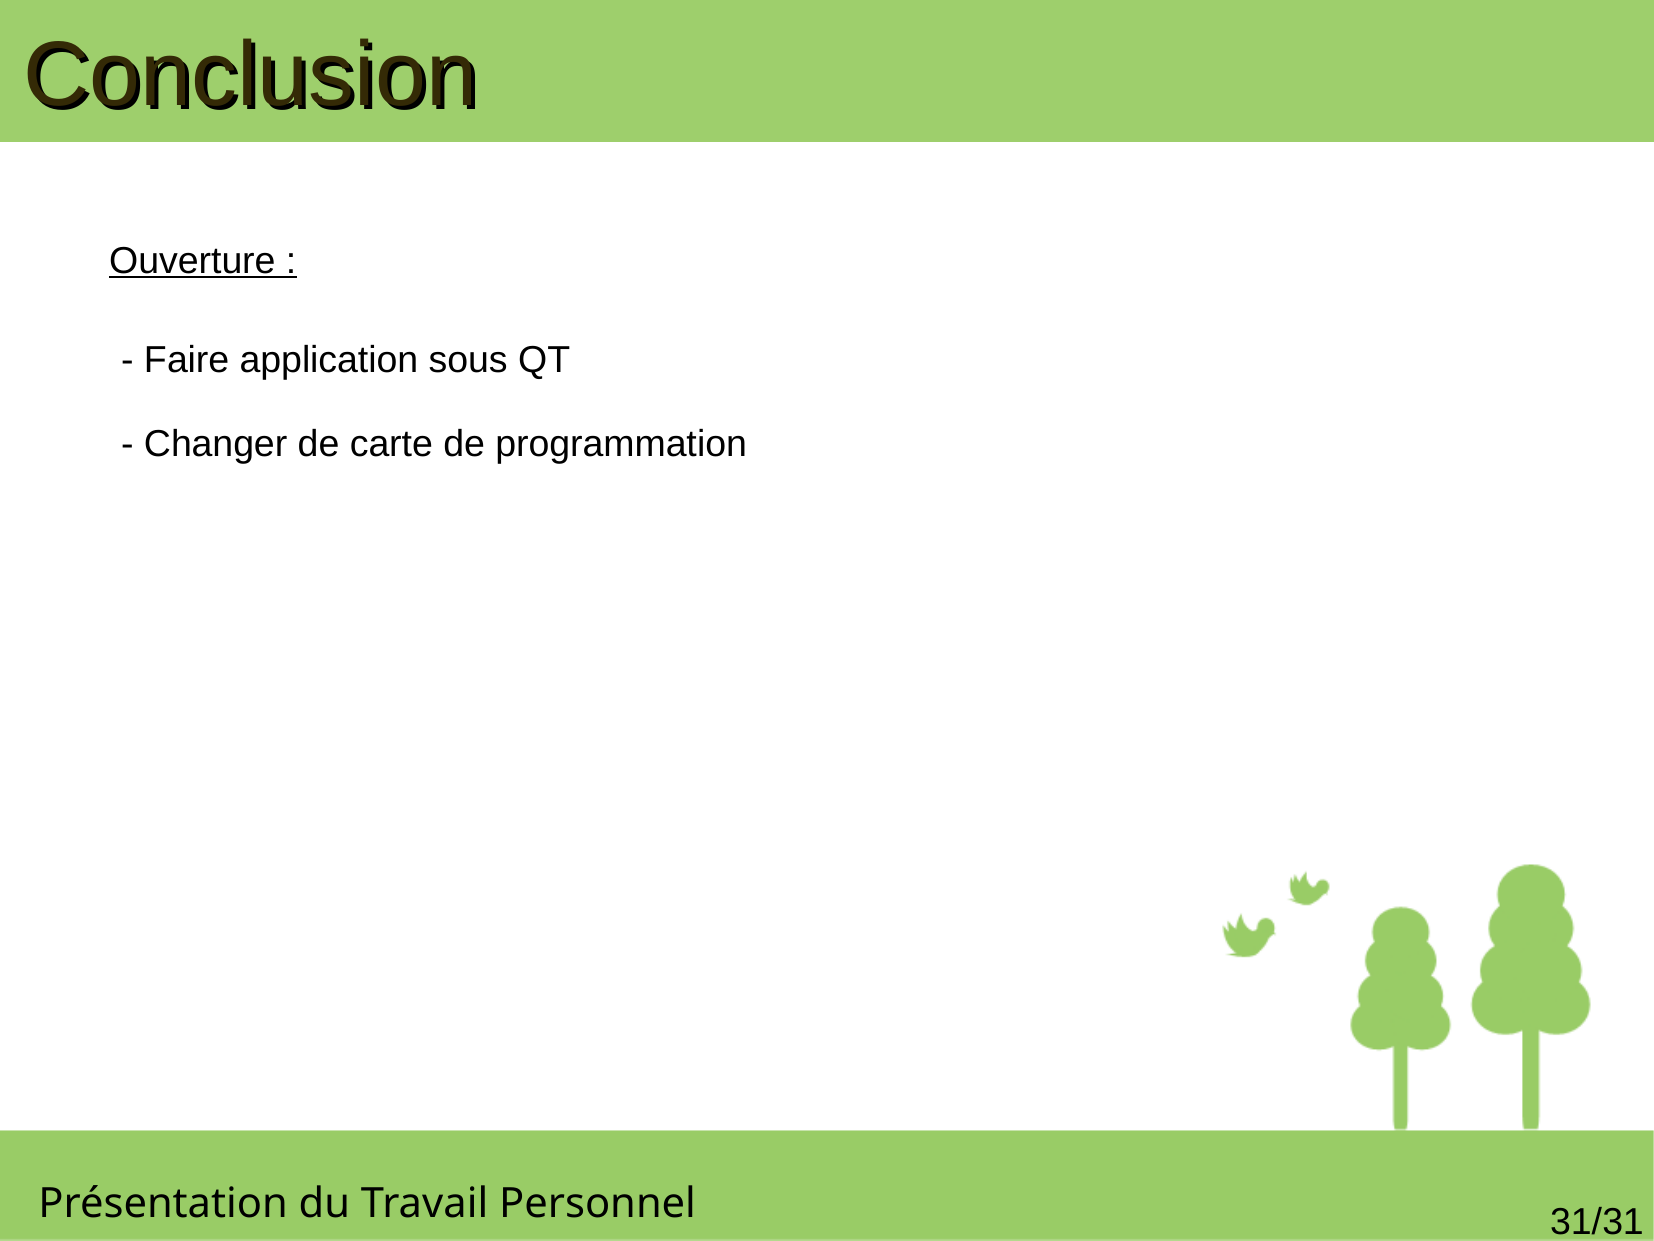

# Conclusion
Ouverture :
- Faire application sous QT
- Changer de carte de programmation
Présentation du Travail Personnel